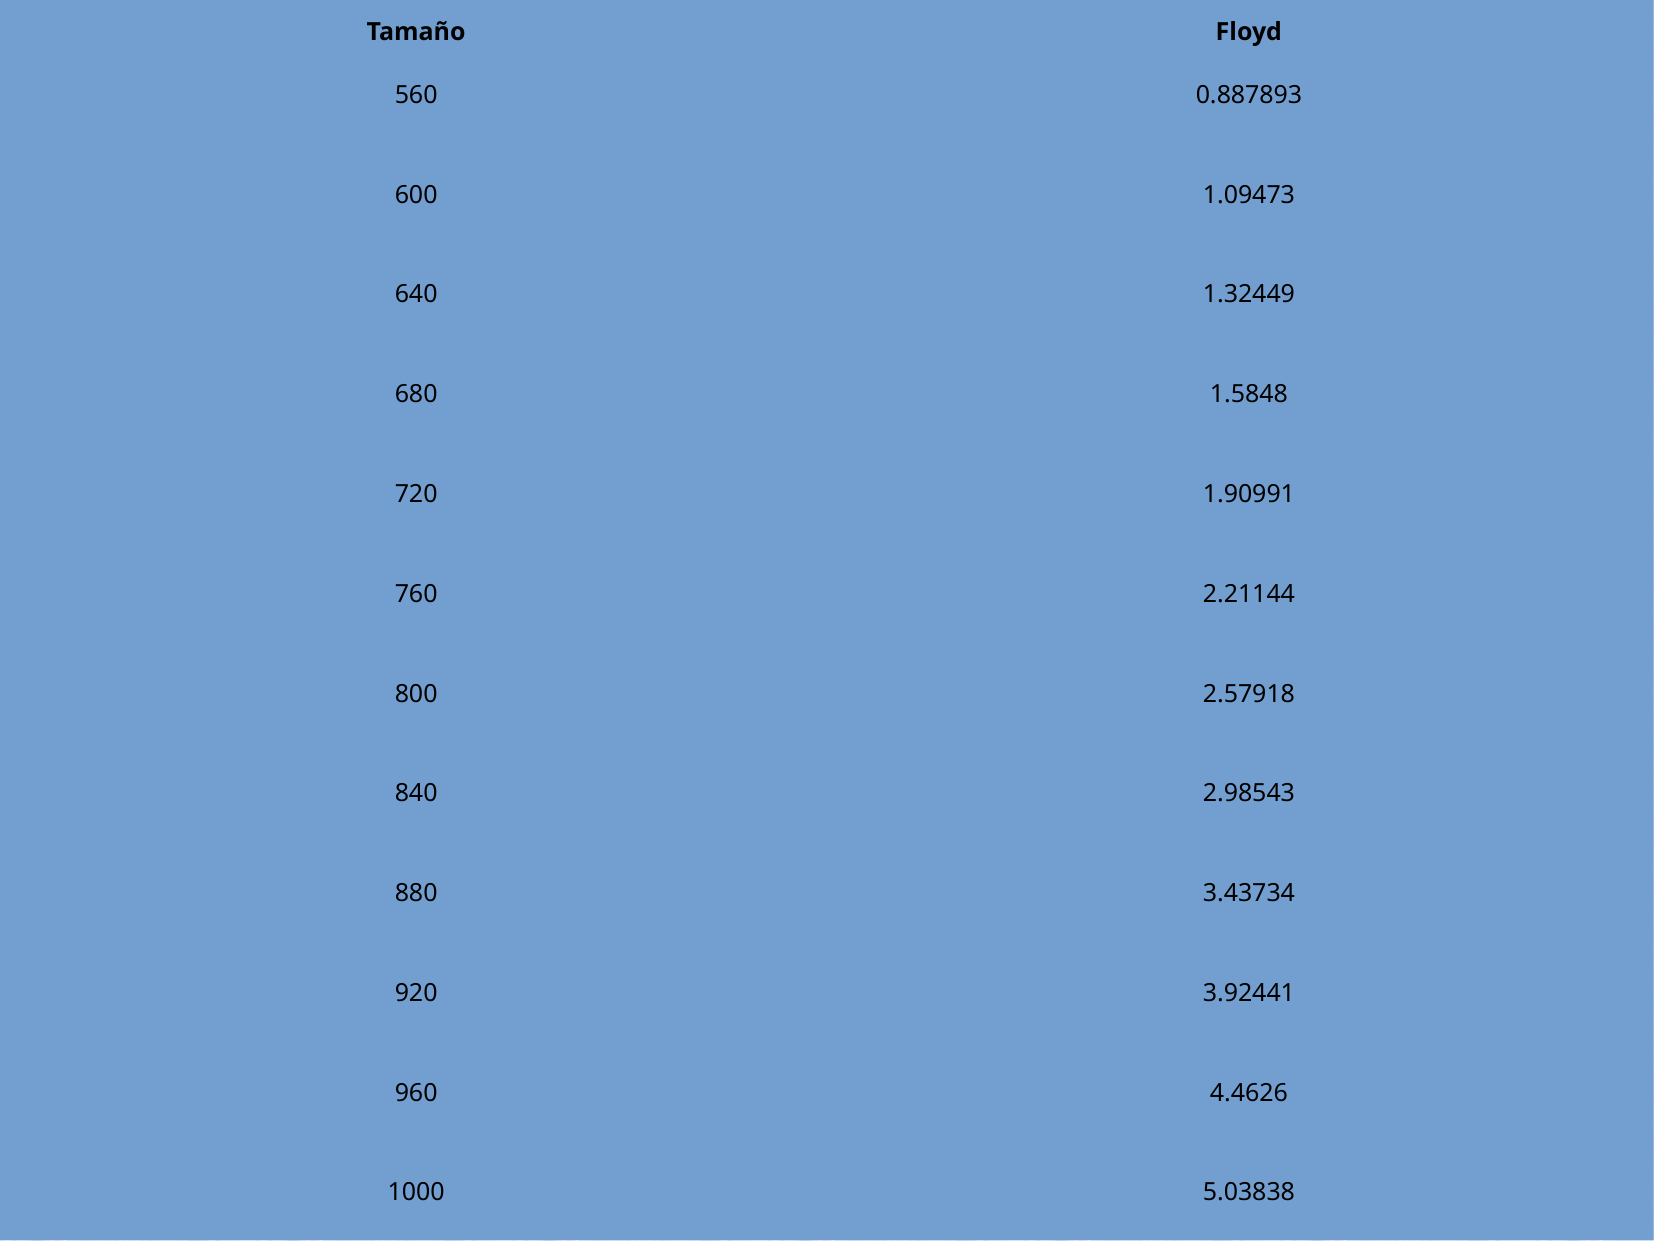

| Tamaño | Floyd |
| --- | --- |
| 560 | 0.887893 |
| 600 | 1.09473 |
| 640 | 1.32449 |
| 680 | 1.5848 |
| 720 | 1.90991 |
| 760 | 2.21144 |
| 800 | 2.57918 |
| 840 | 2.98543 |
| 880 | 3.43734 |
| 920 | 3.92441 |
| 960 | 4.4626 |
| 1000 | 5.03838 |
#